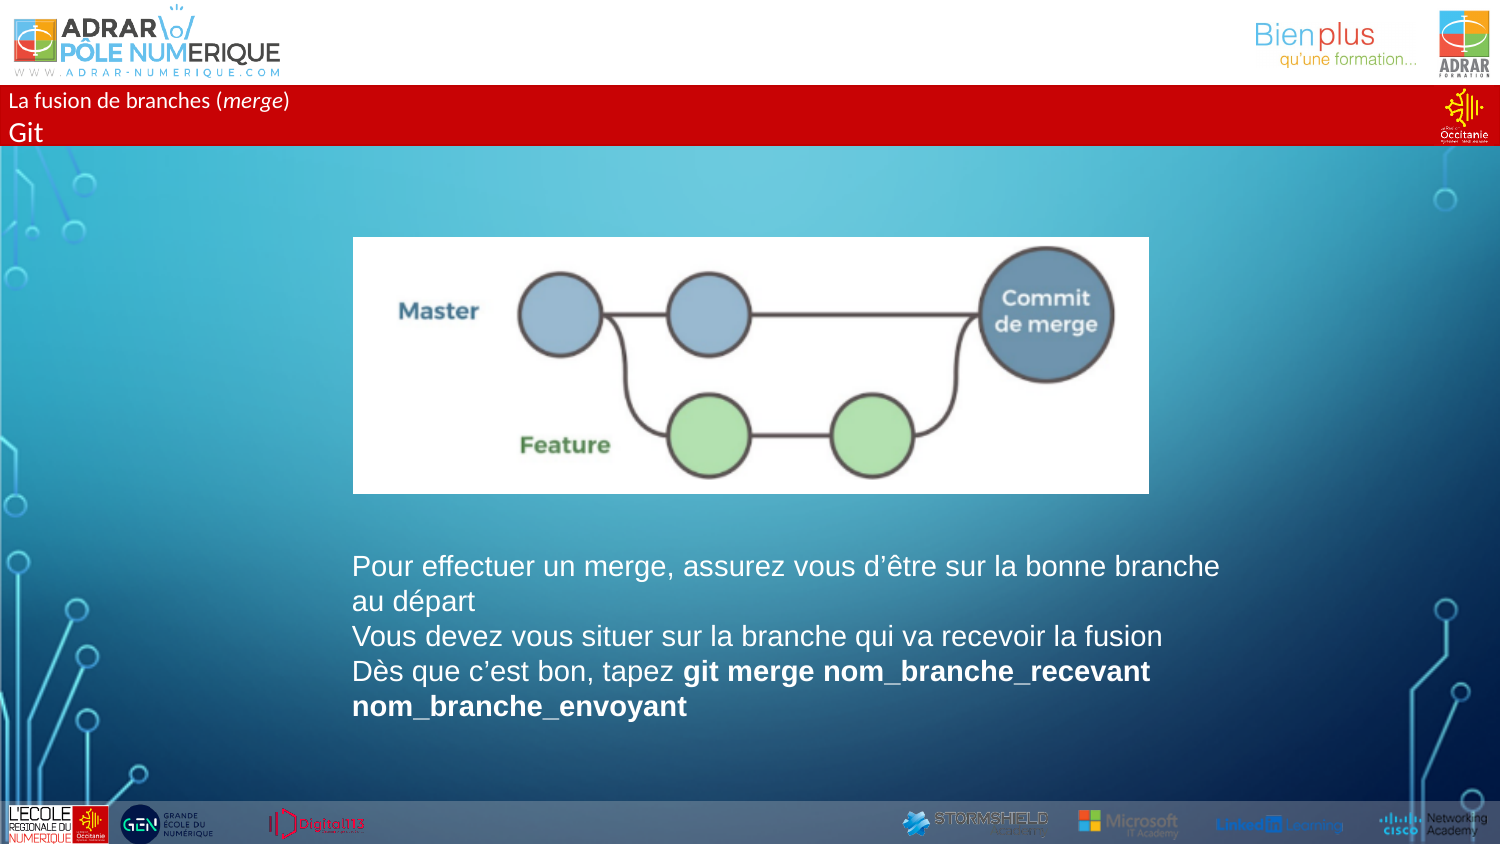

La fusion de branches (merge)
Git
Pour effectuer un merge, assurez vous d’être sur la bonne branche au départ
Vous devez vous situer sur la branche qui va recevoir la fusion
Dès que c’est bon, tapez git merge nom_branche_recevant nom_branche_envoyant